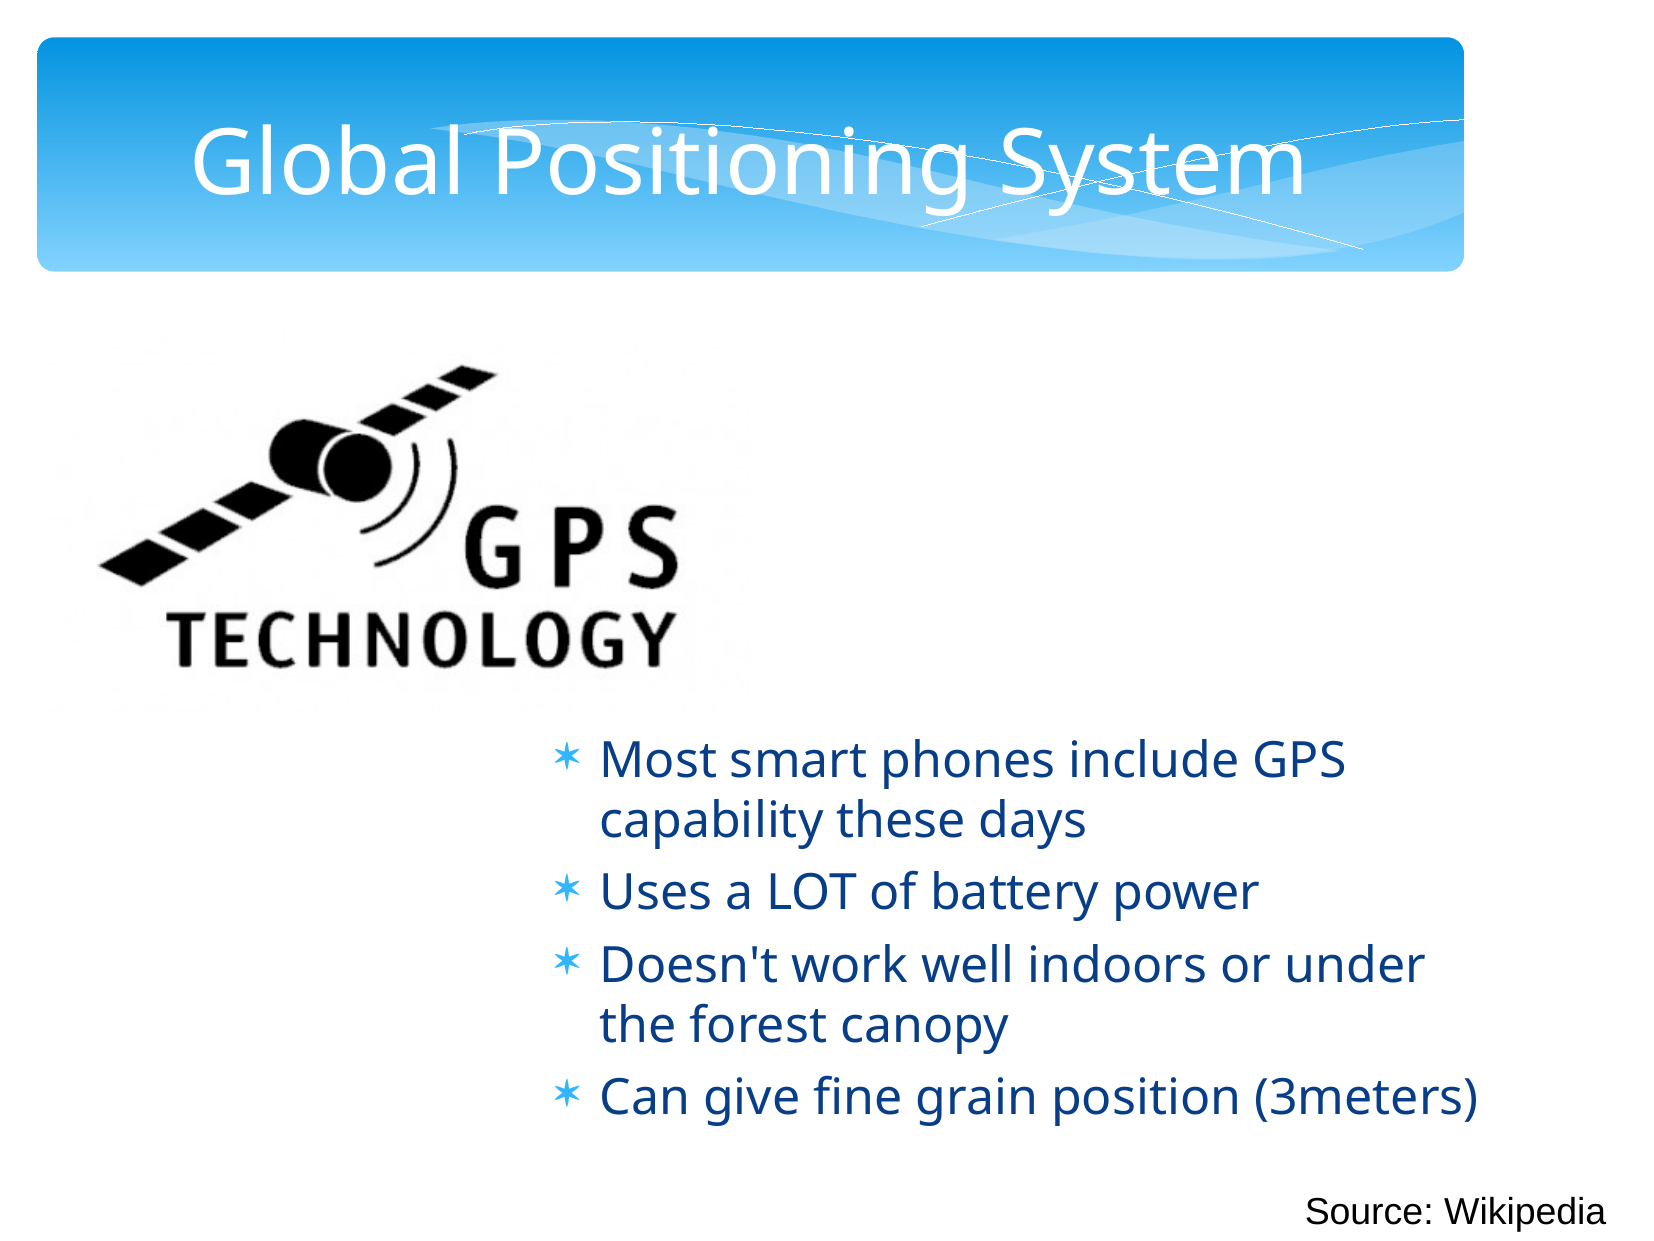

# Global Positioning System
Most smart phones include GPS capability these days
Uses a LOT of battery power
Doesn't work well indoors or under the forest canopy
Can give fine grain position (3meters)
Source: Wikipedia